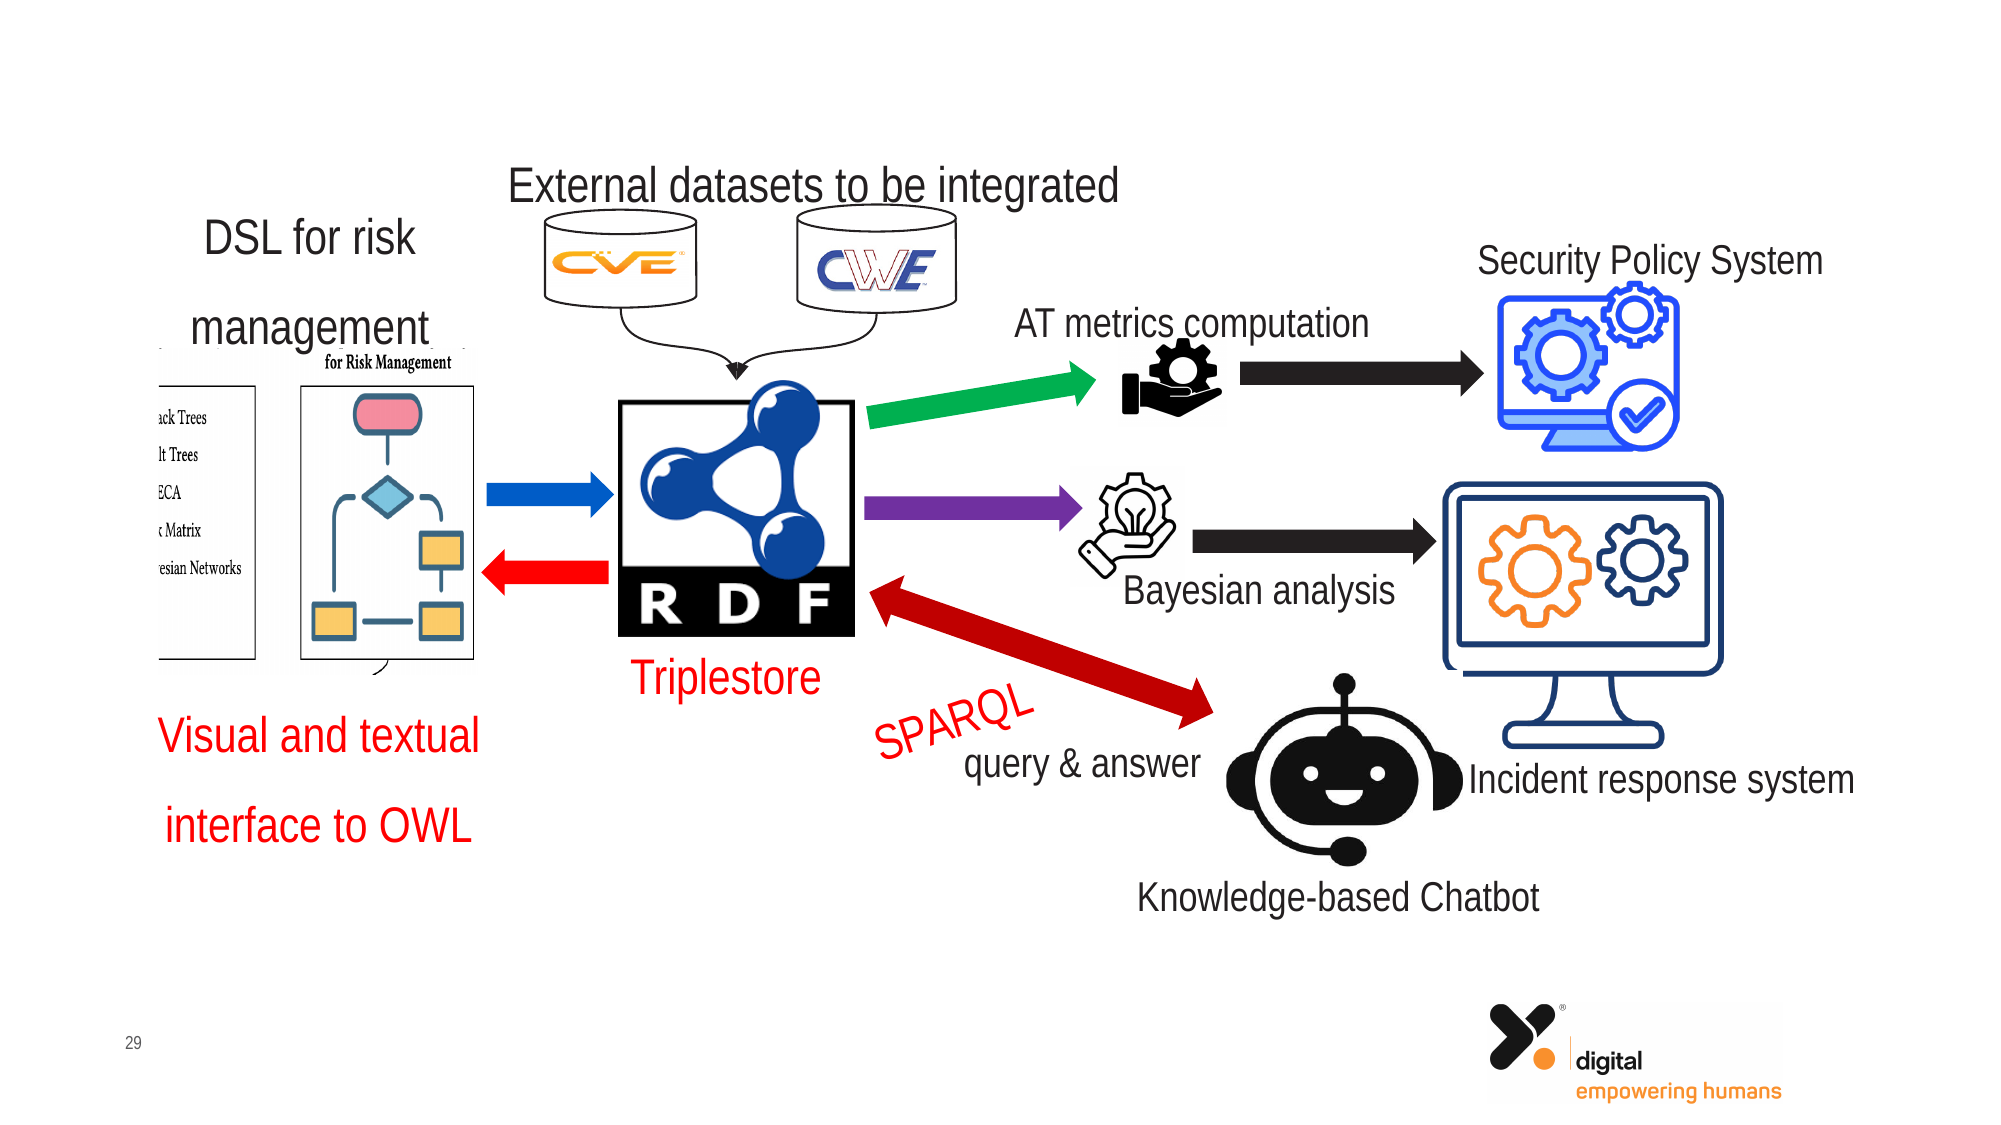

External datasets to be integrated
DSL for risk management
Security Policy System
AT metrics computation
Bayesian analysis
Triplestore
SPARQL
Visual and textual interface to OWL
query & answer
Incident response system
Knowledge-based Chatbot
#